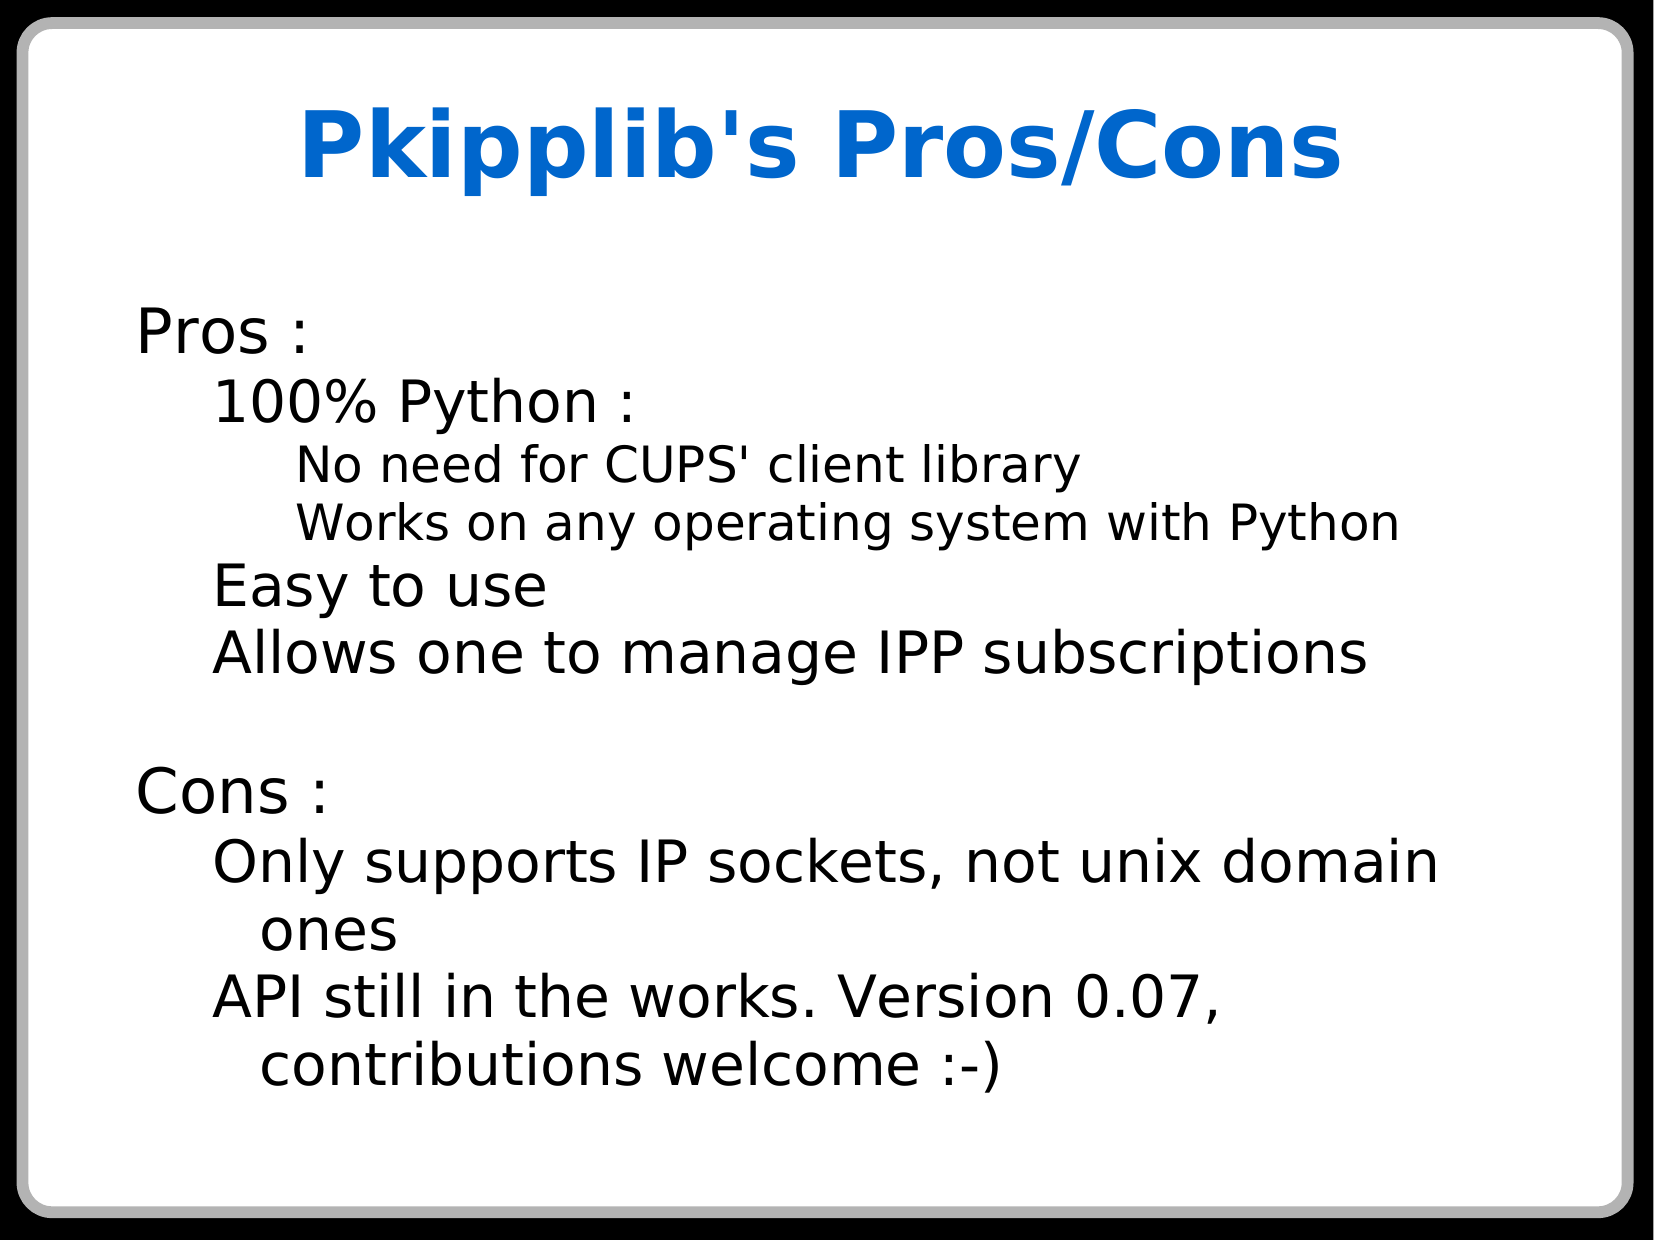

# Pkipplib's Pros/Cons
Pros :
100% Python :
No need for CUPS' client library
Works on any operating system with Python
Easy to use
Allows one to manage IPP subscriptions
Cons :
Only supports IP sockets, not unix domain ones
API still in the works. Version 0.07, contributions welcome :-)